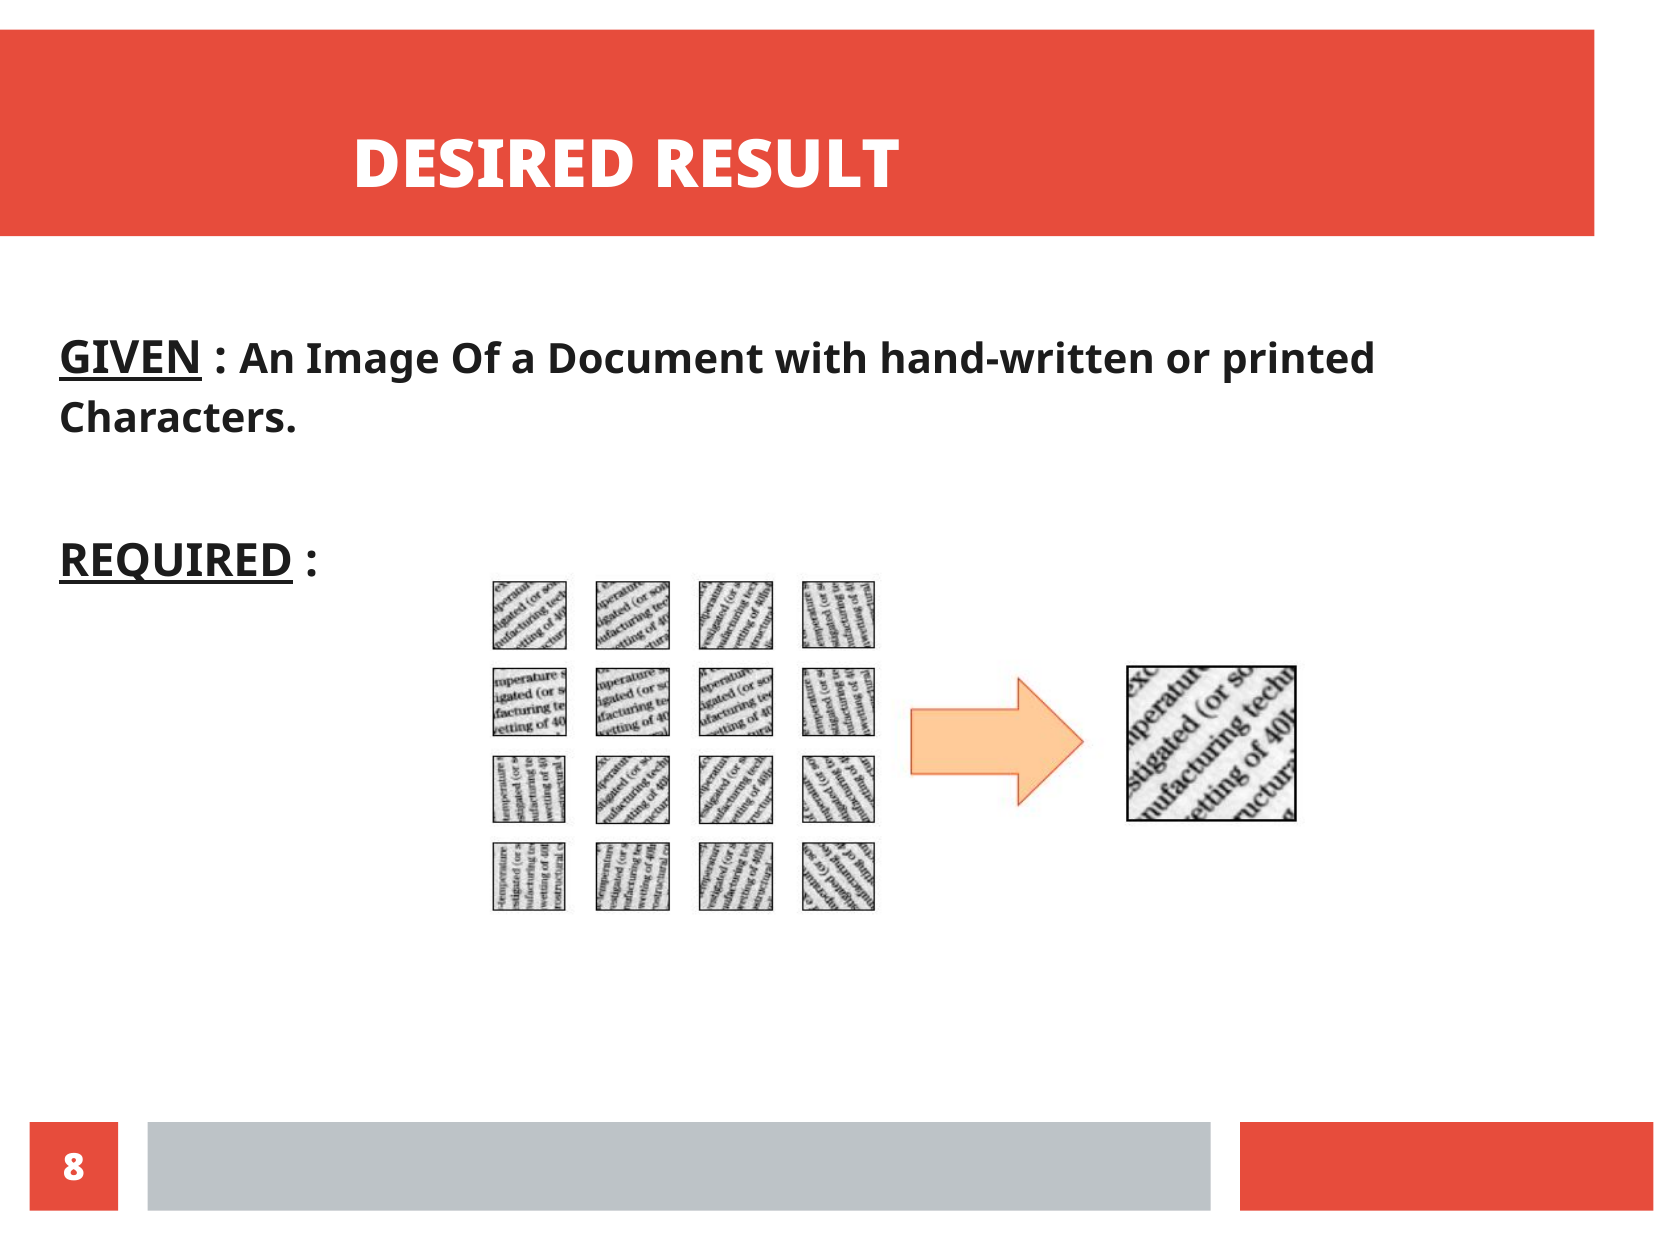

# DESIRED RESULT
GIVEN : An Image Of a Document with hand-written or printed Characters.
REQUIRED :
8